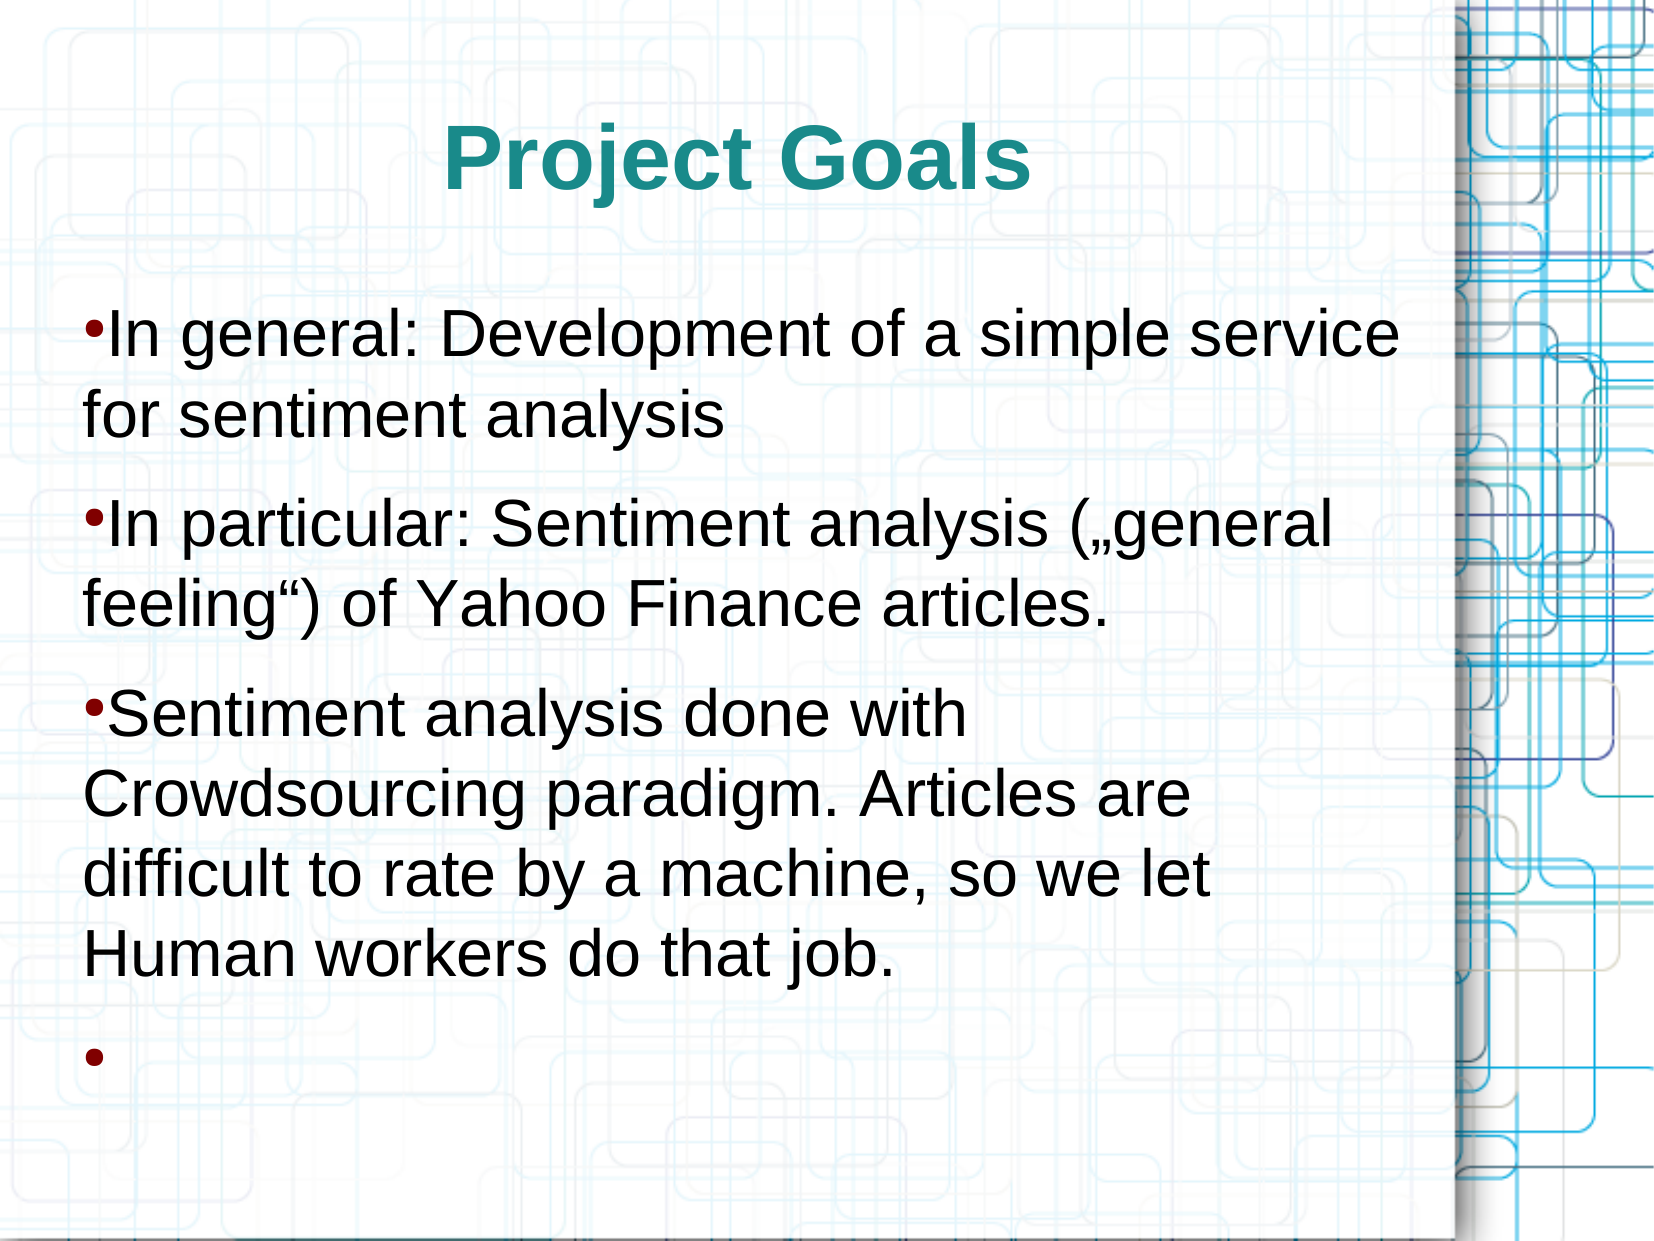

# Project Goals
In general: Development of a simple service for sentiment analysis
In particular: Sentiment analysis („general feeling“) of Yahoo Finance articles.
Sentiment analysis done with Crowdsourcing paradigm. Articles are difficult to rate by a machine, so we let Human workers do that job.